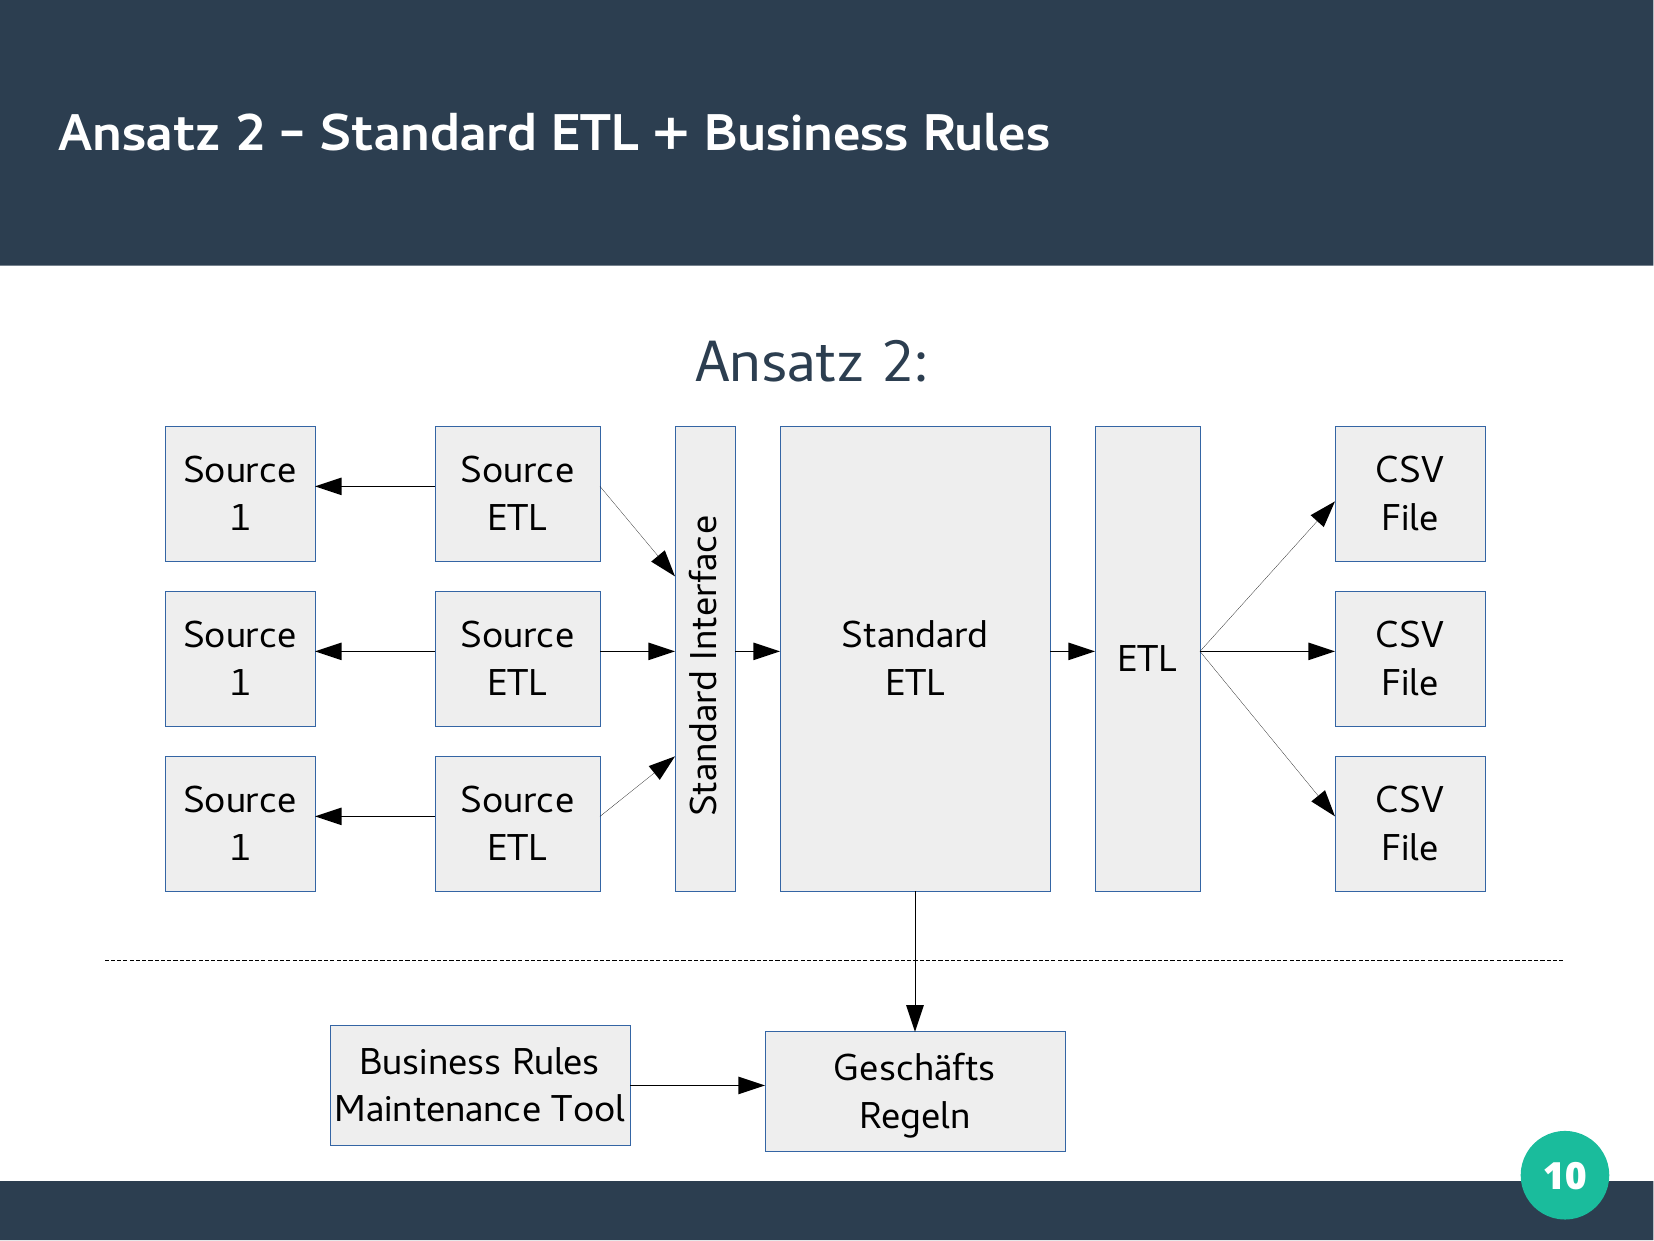

# Ansatz 2 – Standard ETL + Business Rules
Ansatz 2:
Source
1
Source
ETL
Standard
ETL
ETL
CSV
File
Source
1
Source
ETL
CSV
File
Standard Interface
Source
1
Source
ETL
CSV
File
Business Rules
Maintenance Tool
Geschäfts
Regeln
10